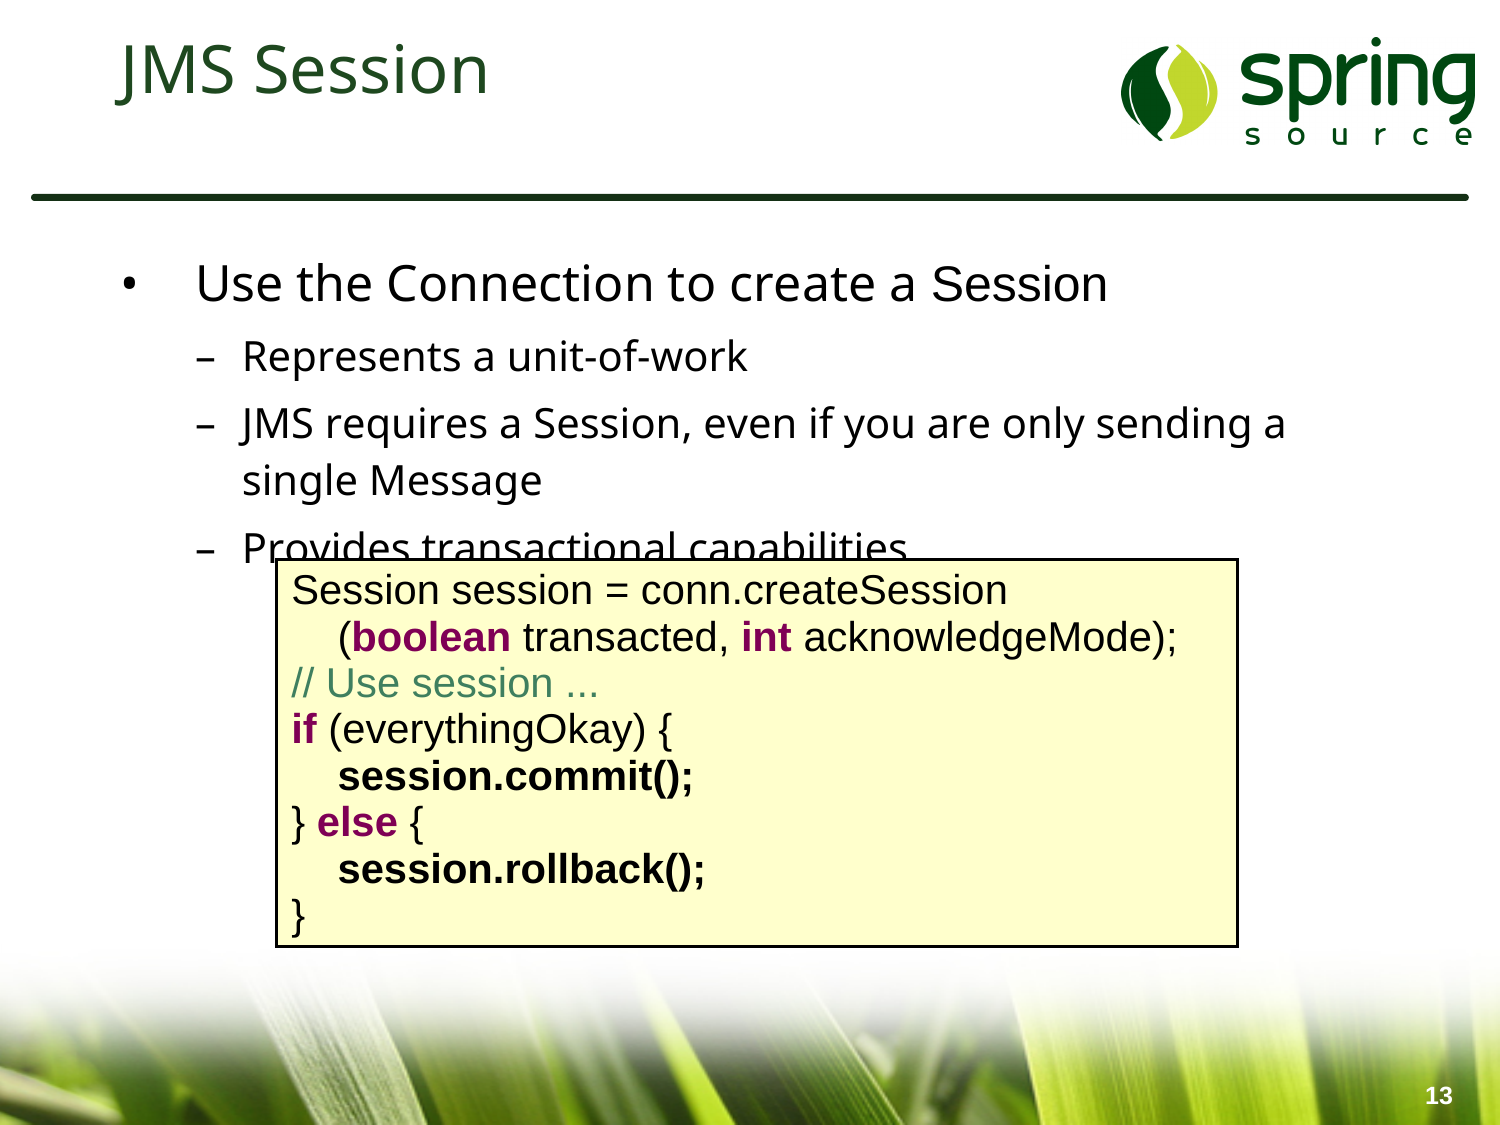

JMS Session
# Use the Connection to create a Session
Represents a unit-of-work
JMS requires a Session, even if you are only sending a single Message
Provides transactional capabilities
Session session = conn.createSession
 (boolean transacted, int acknowledgeMode);
// Use session ...
if (everythingOkay) {
 session.commit();
} else {
 session.rollback();
}